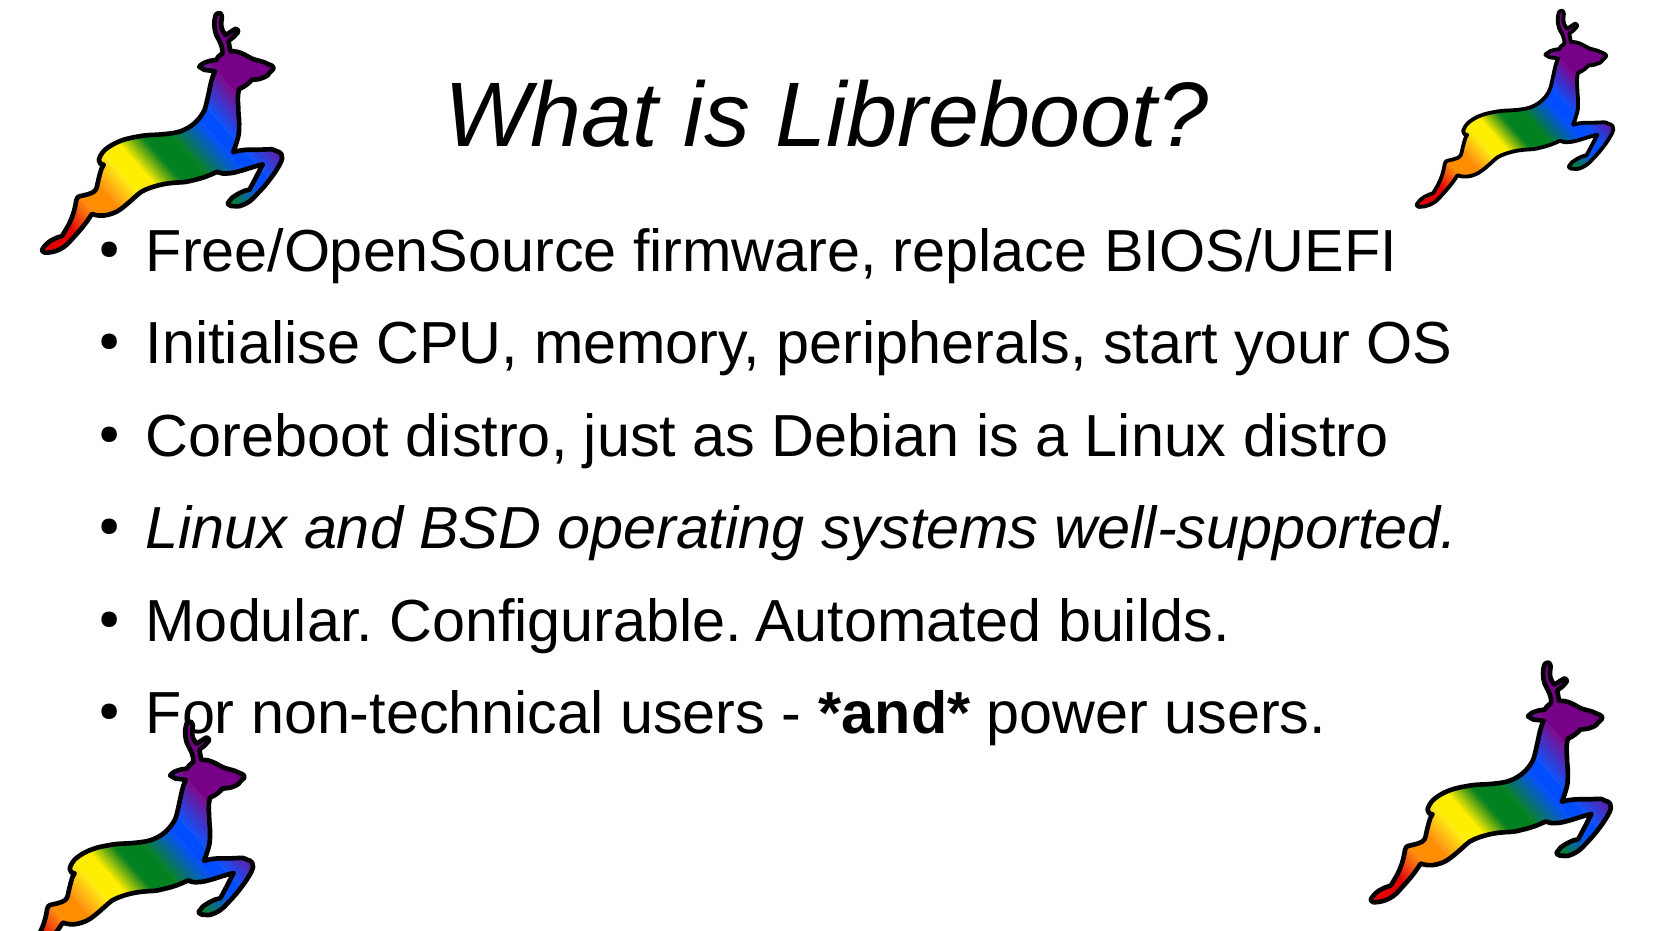

# What is Libreboot?
Free/OpenSource firmware, replace BIOS/UEFI
Initialise CPU, memory, peripherals, start your OS
Coreboot distro, just as Debian is a Linux distro
Linux and BSD operating systems well-supported.
Modular. Configurable. Automated builds.
For non-technical users - *and* power users.